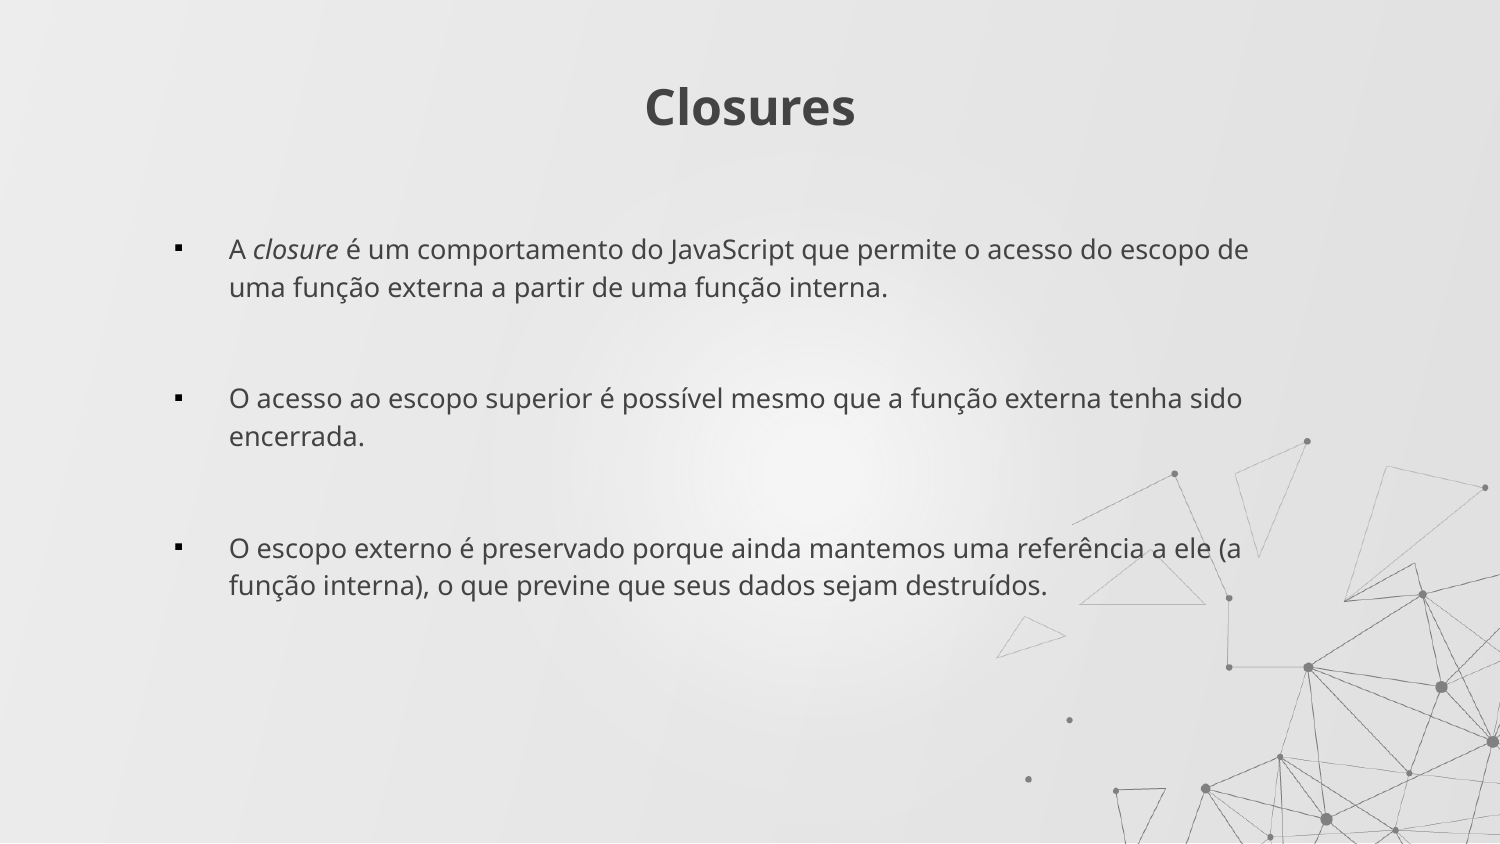

Closures
# A closure é um comportamento do JavaScript que permite o acesso do escopo de uma função externa a partir de uma função interna.
O acesso ao escopo superior é possível mesmo que a função externa tenha sido encerrada.
O escopo externo é preservado porque ainda mantemos uma referência a ele (a função interna), o que previne que seus dados sejam destruídos.